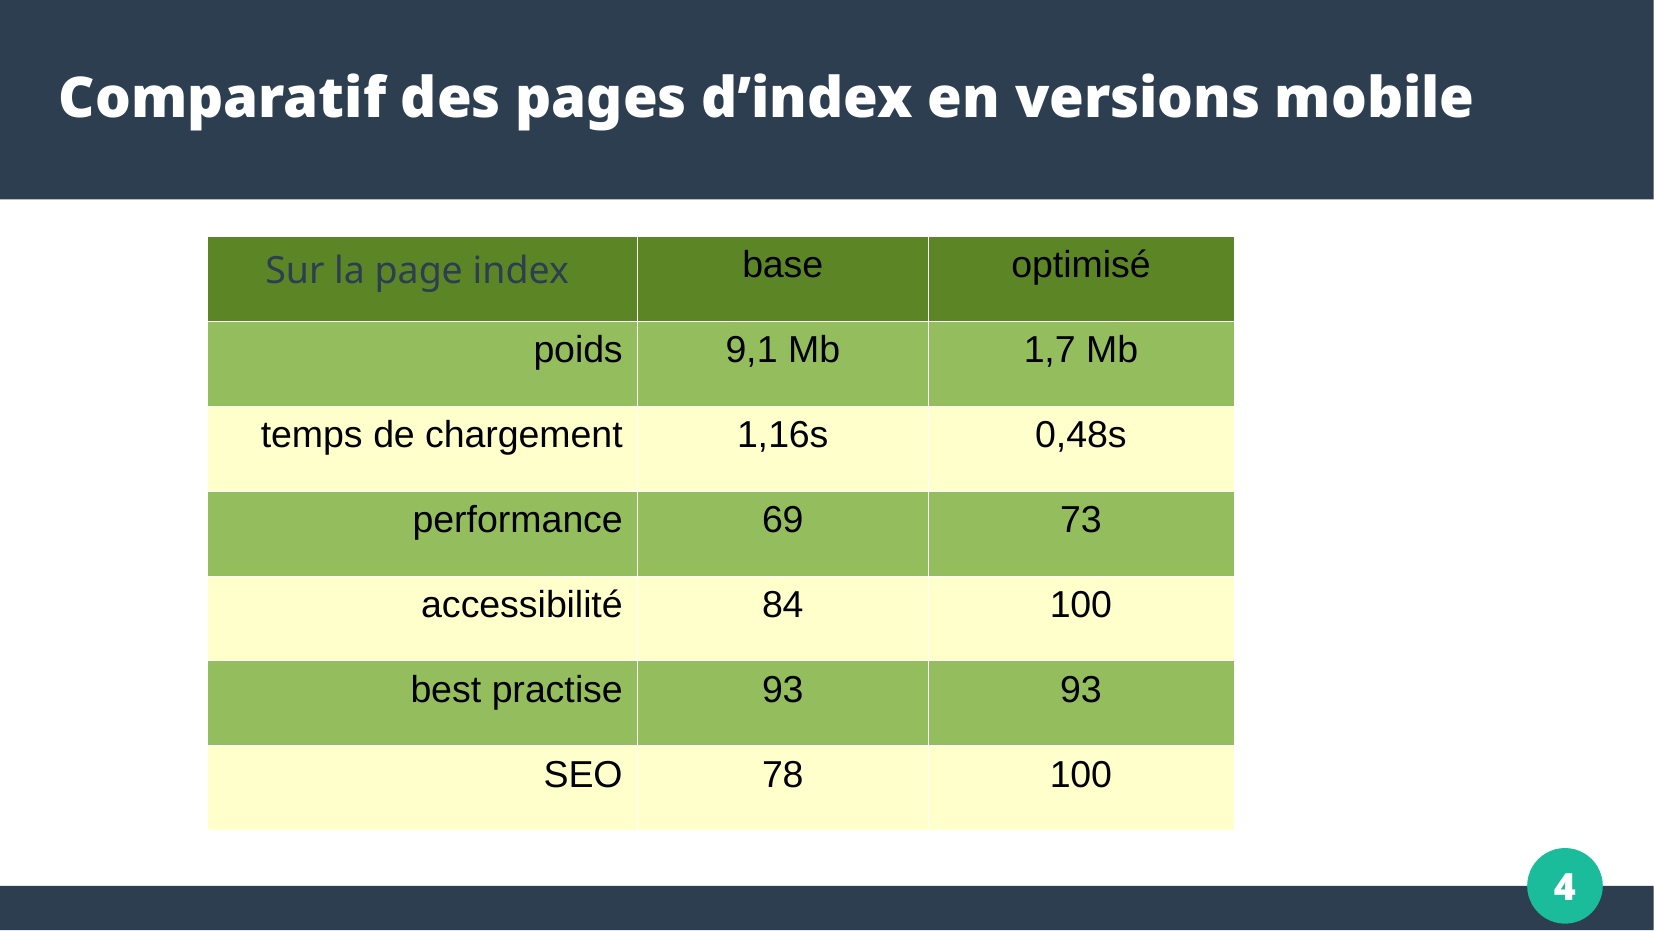

# Comparatif des pages d’index en versions mobile
| Sur la page index | base | optimisé |
| --- | --- | --- |
| poids | 9,1 Mb | 1,7 Mb |
| temps de chargement | 1,16s | 0,48s |
| performance | 69 | 73 |
| accessibilité | 84 | 100 |
| best practise | 93 | 93 |
| SEO | 78 | 100 |